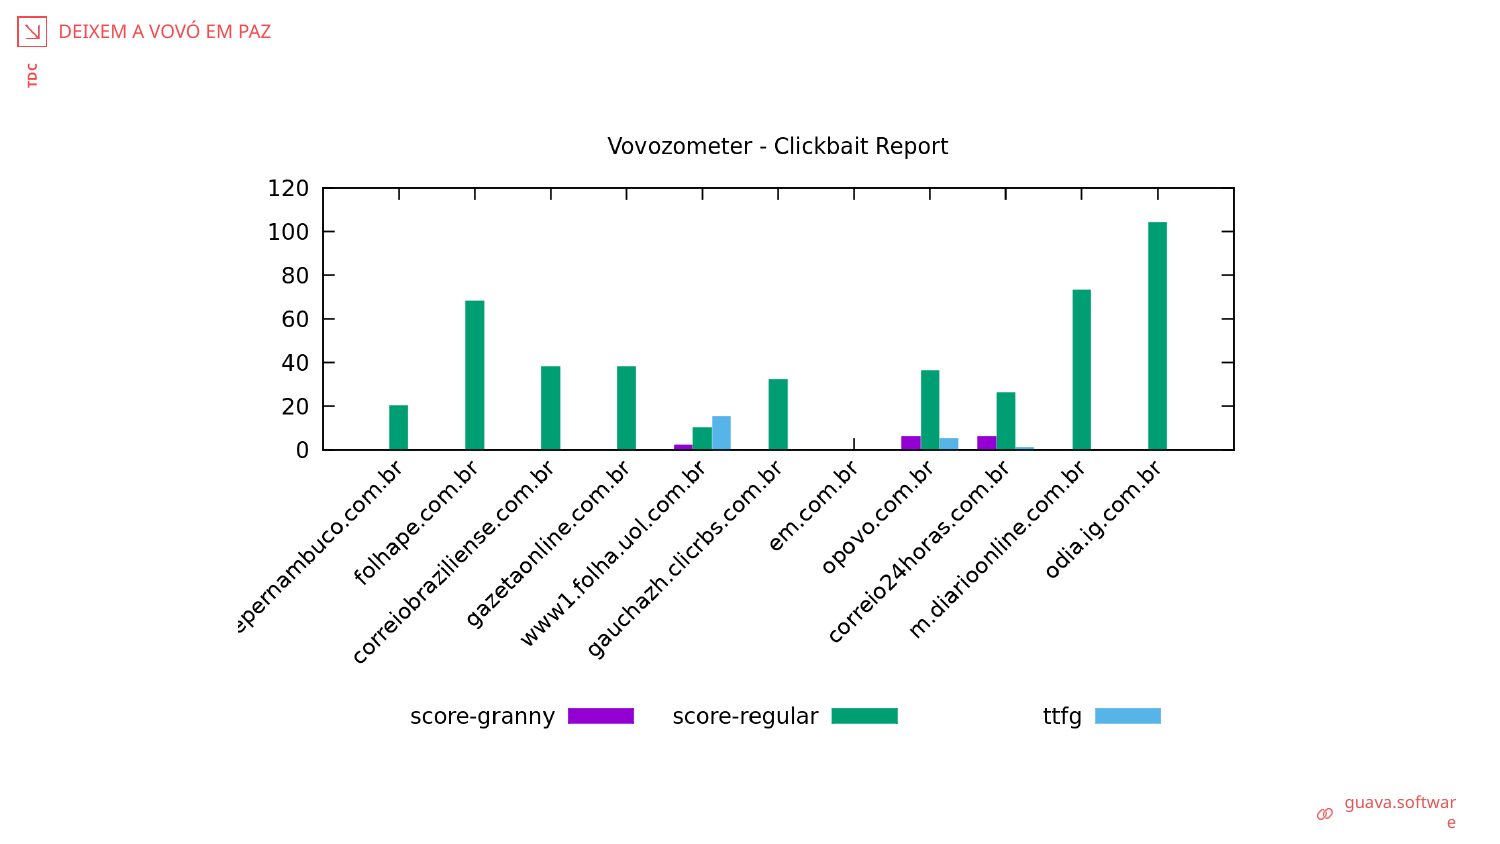

# DEIXEM A VOVÓ EM PAZ
TDC